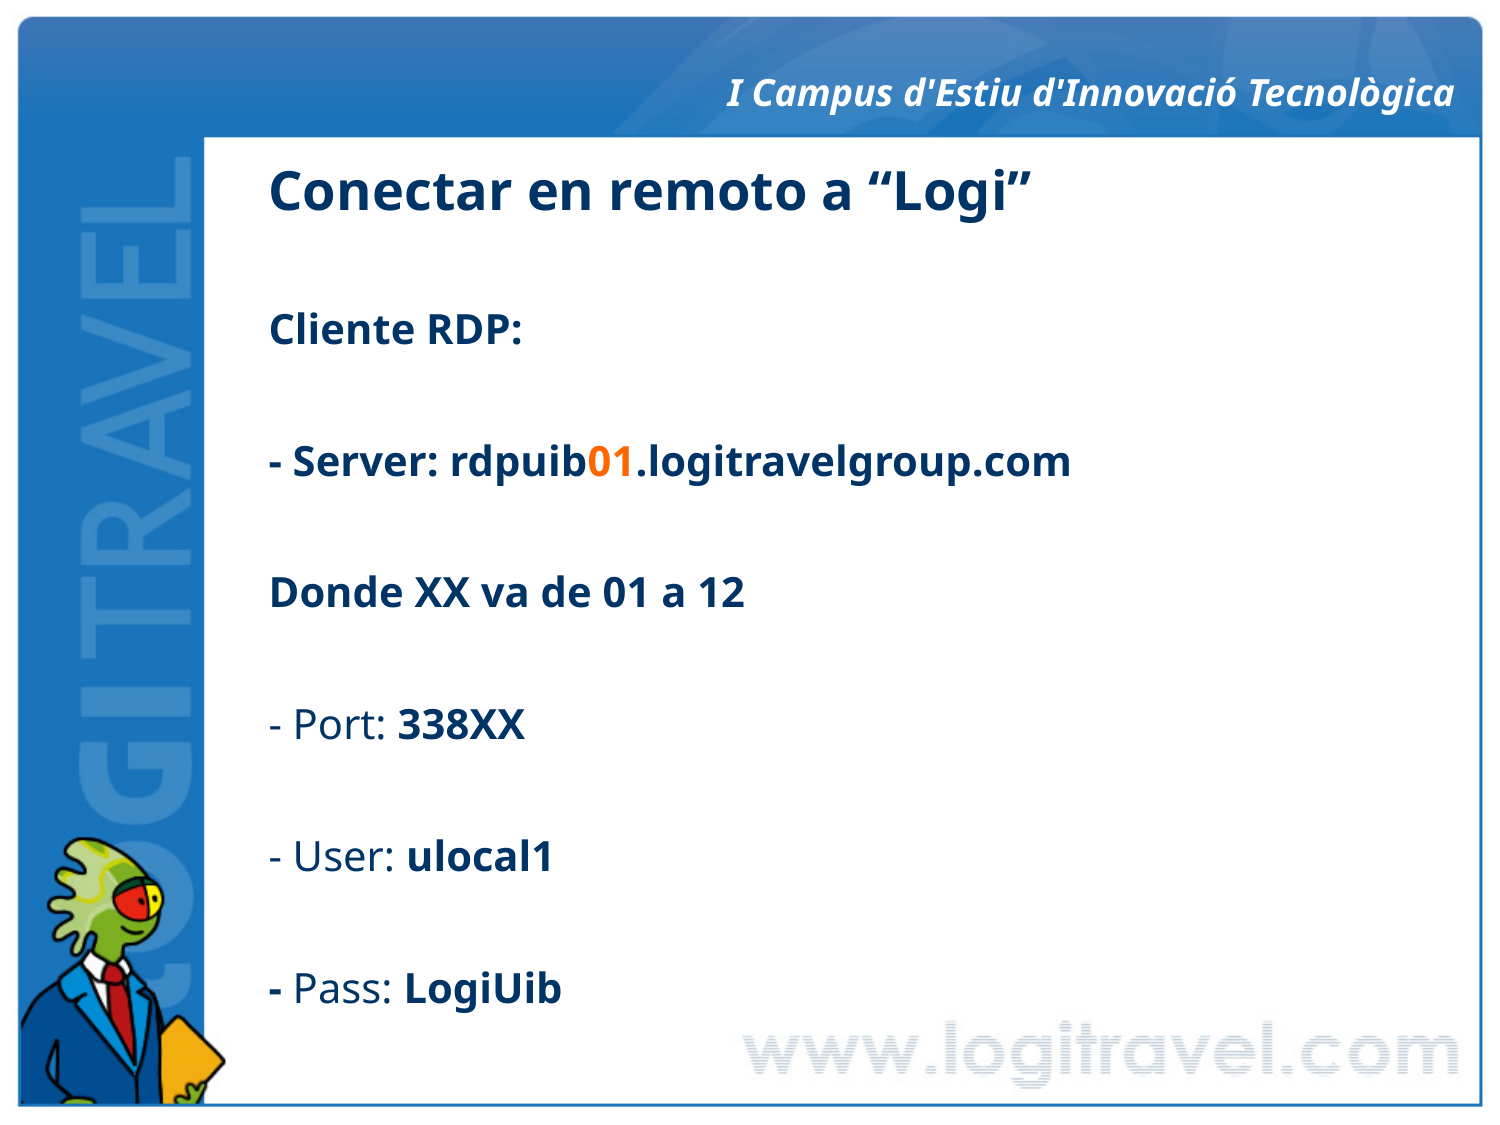

I Campus d'Estiu d'Innovació Tecnològica
Conectar en remoto a “Logi”
Cliente RDP:
- Server: rdpuib01.logitravelgroup.com
Donde XX va de 01 a 12
- Port: 338XX
- User: ulocal1
- Pass: LogiUib